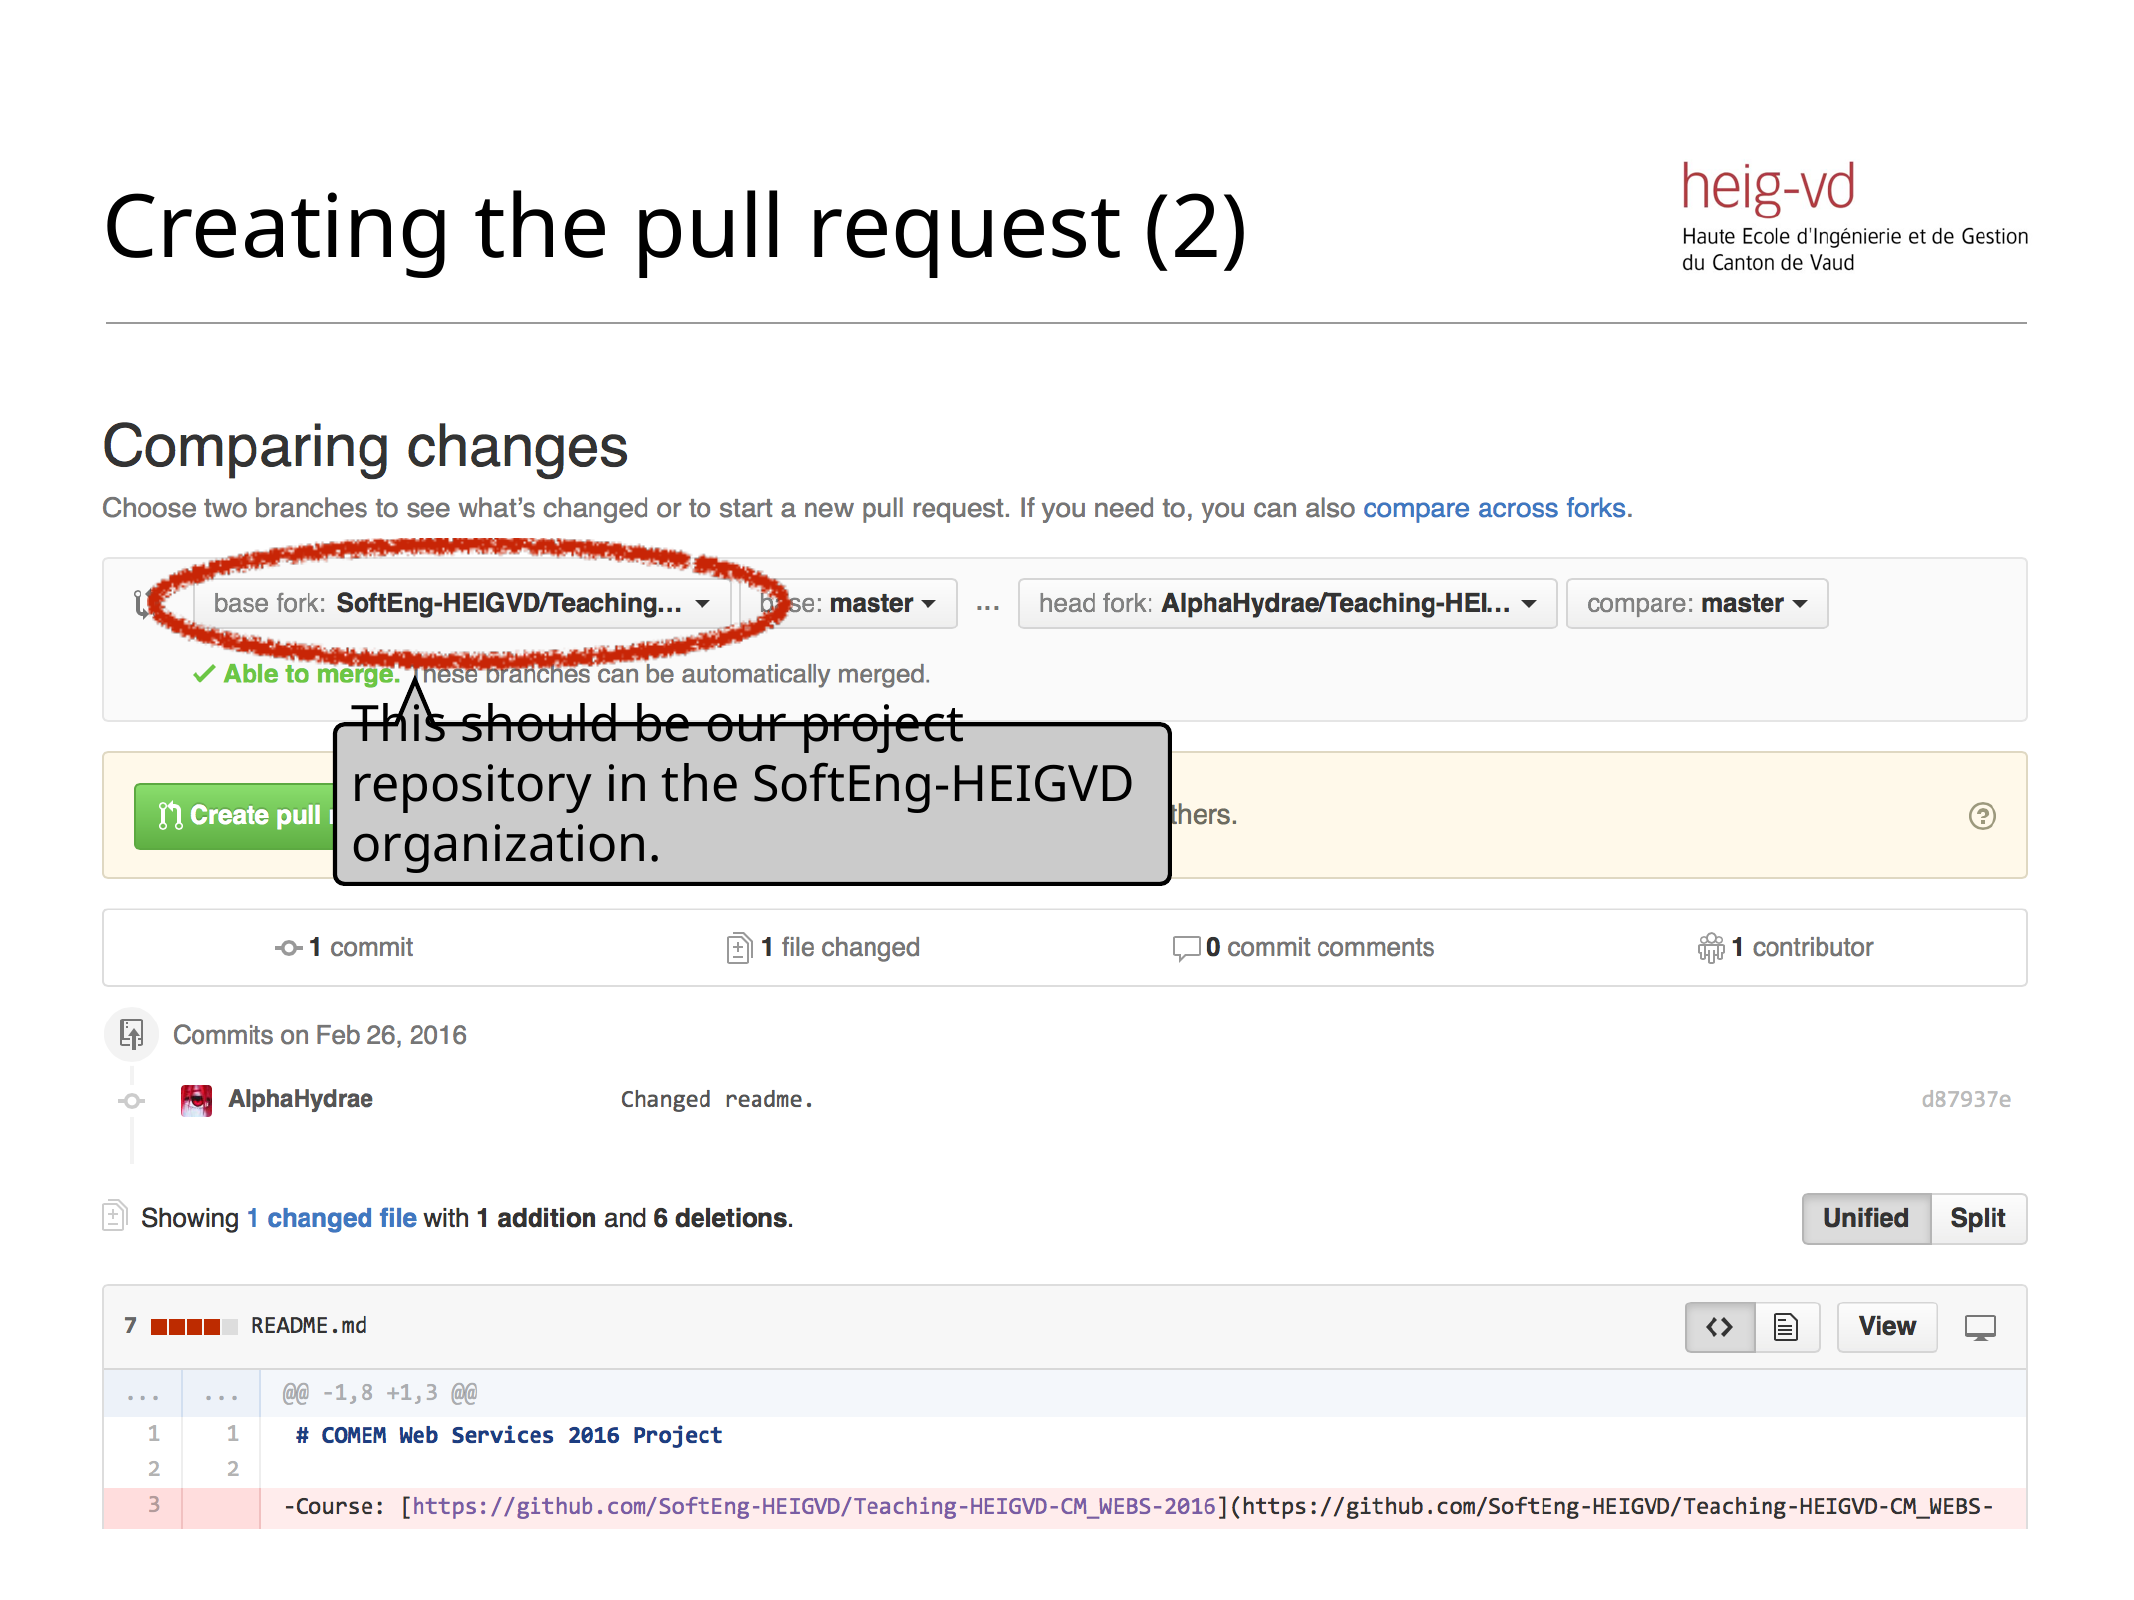

# Creating the pull request (2)
This should be our project repository in the SoftEng-HEIGVD organization.